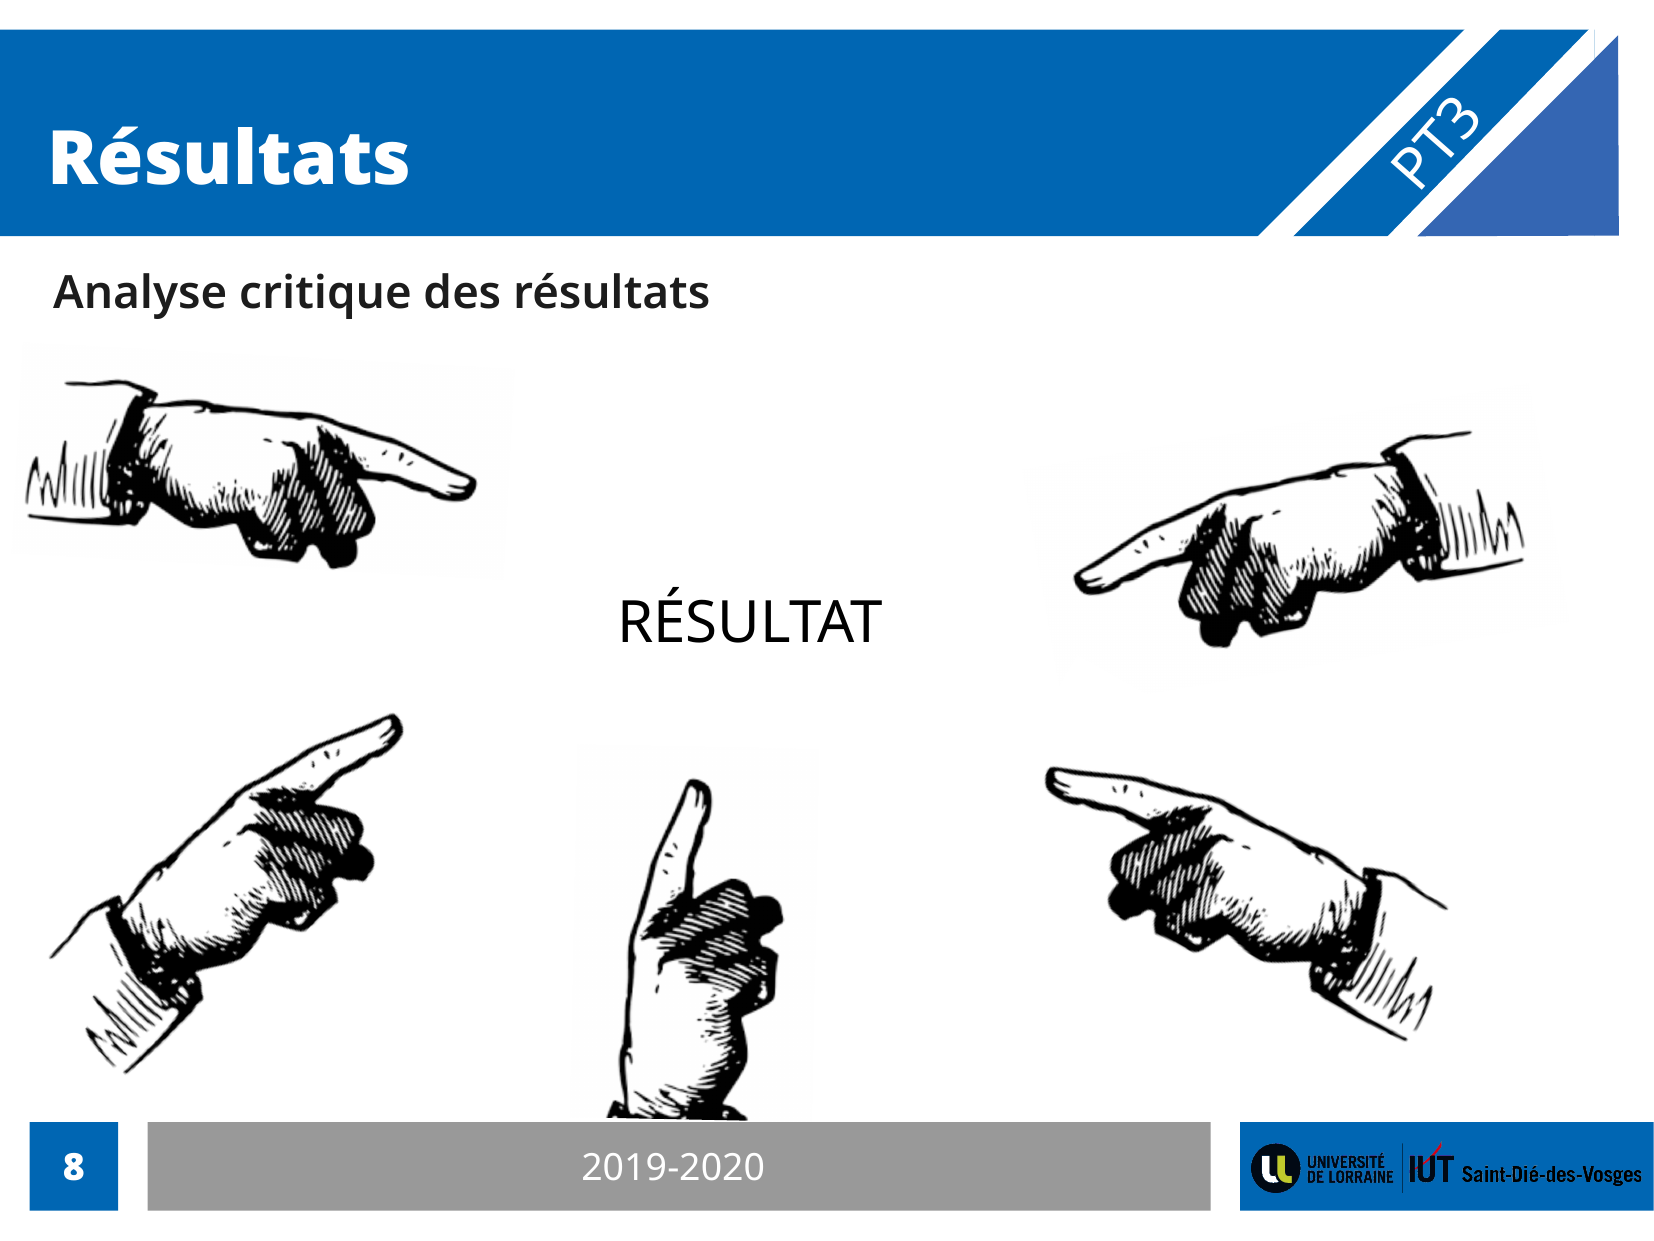

# Résultats
Analyse critique des résultats
RÉSULTAT
8